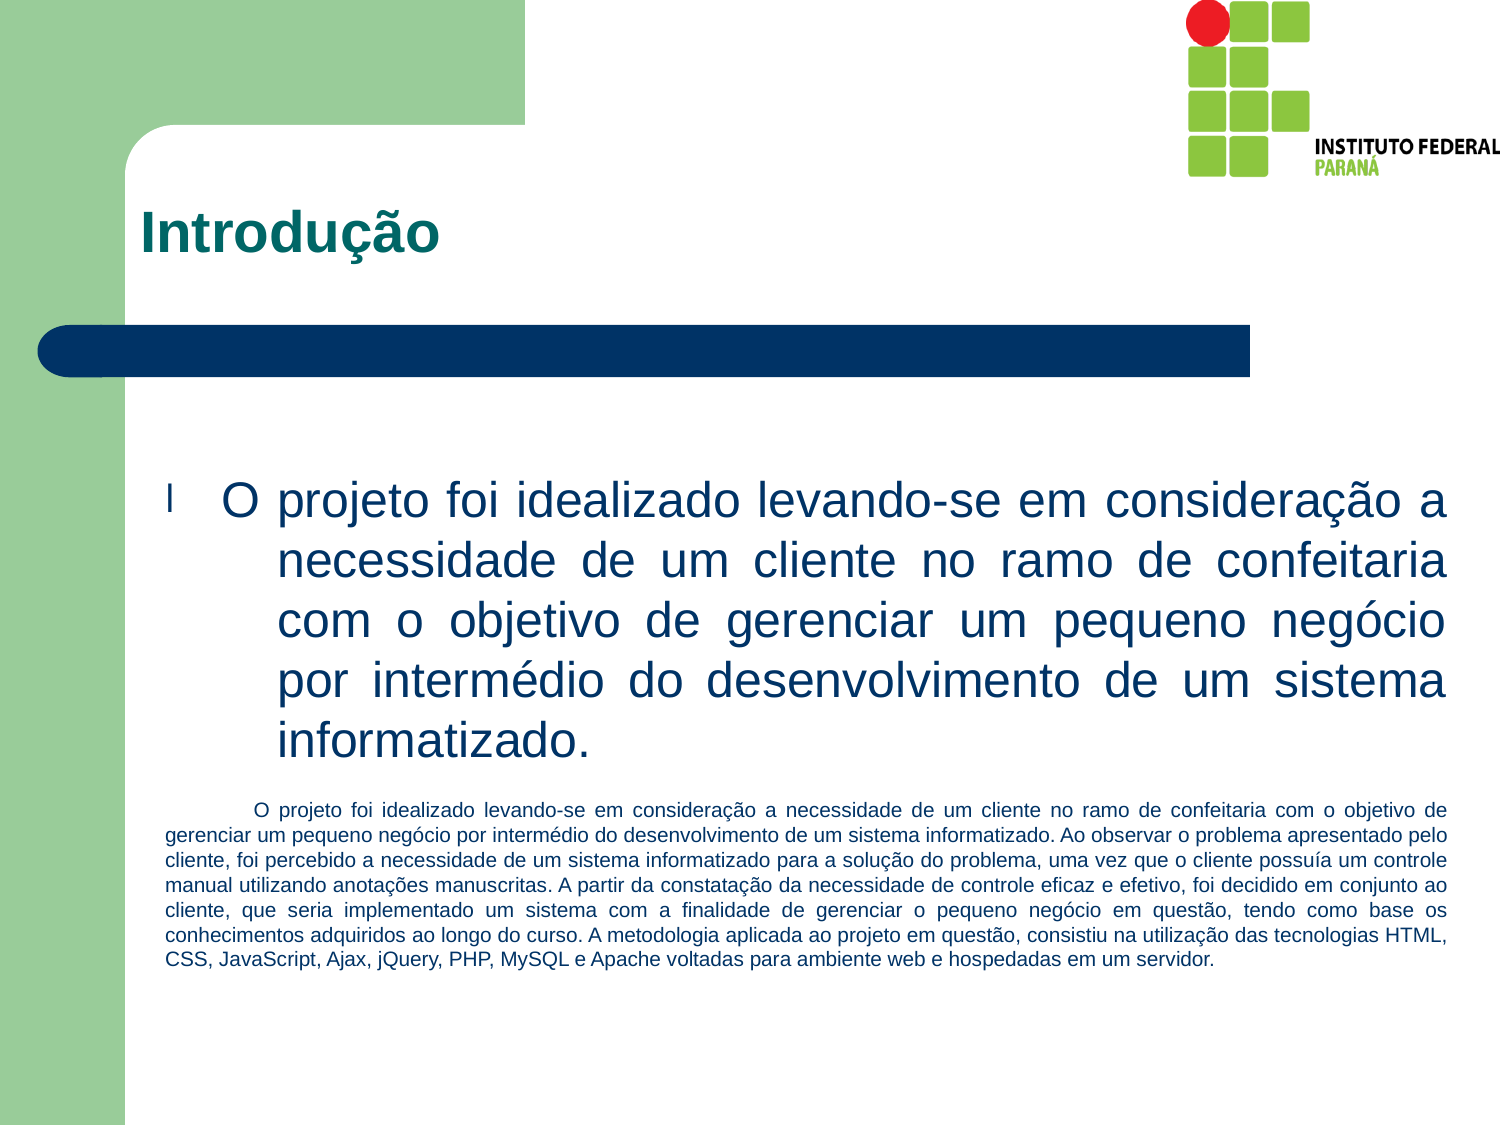

# Introdução
O projeto foi idealizado levando-se em consideração a necessidade de um cliente no ramo de confeitaria com o objetivo de gerenciar um pequeno negócio por intermédio do desenvolvimento de um sistema informatizado.
O projeto foi idealizado levando-se em consideração a necessidade de um cliente no ramo de confeitaria com o objetivo de gerenciar um pequeno negócio por intermédio do desenvolvimento de um sistema informatizado. Ao observar o problema apresentado pelo cliente, foi percebido a necessidade de um sistema informatizado para a solução do problema, uma vez que o cliente possuía um controle manual utilizando anotações manuscritas. A partir da constatação da necessidade de controle eficaz e efetivo, foi decidido em conjunto ao cliente, que seria implementado um sistema com a finalidade de gerenciar o pequeno negócio em questão, tendo como base os conhecimentos adquiridos ao longo do curso. A metodologia aplicada ao projeto em questão, consistiu na utilização das tecnologias HTML, CSS, JavaScript, Ajax, jQuery, PHP, MySQL e Apache voltadas para ambiente web e hospedadas em um servidor.